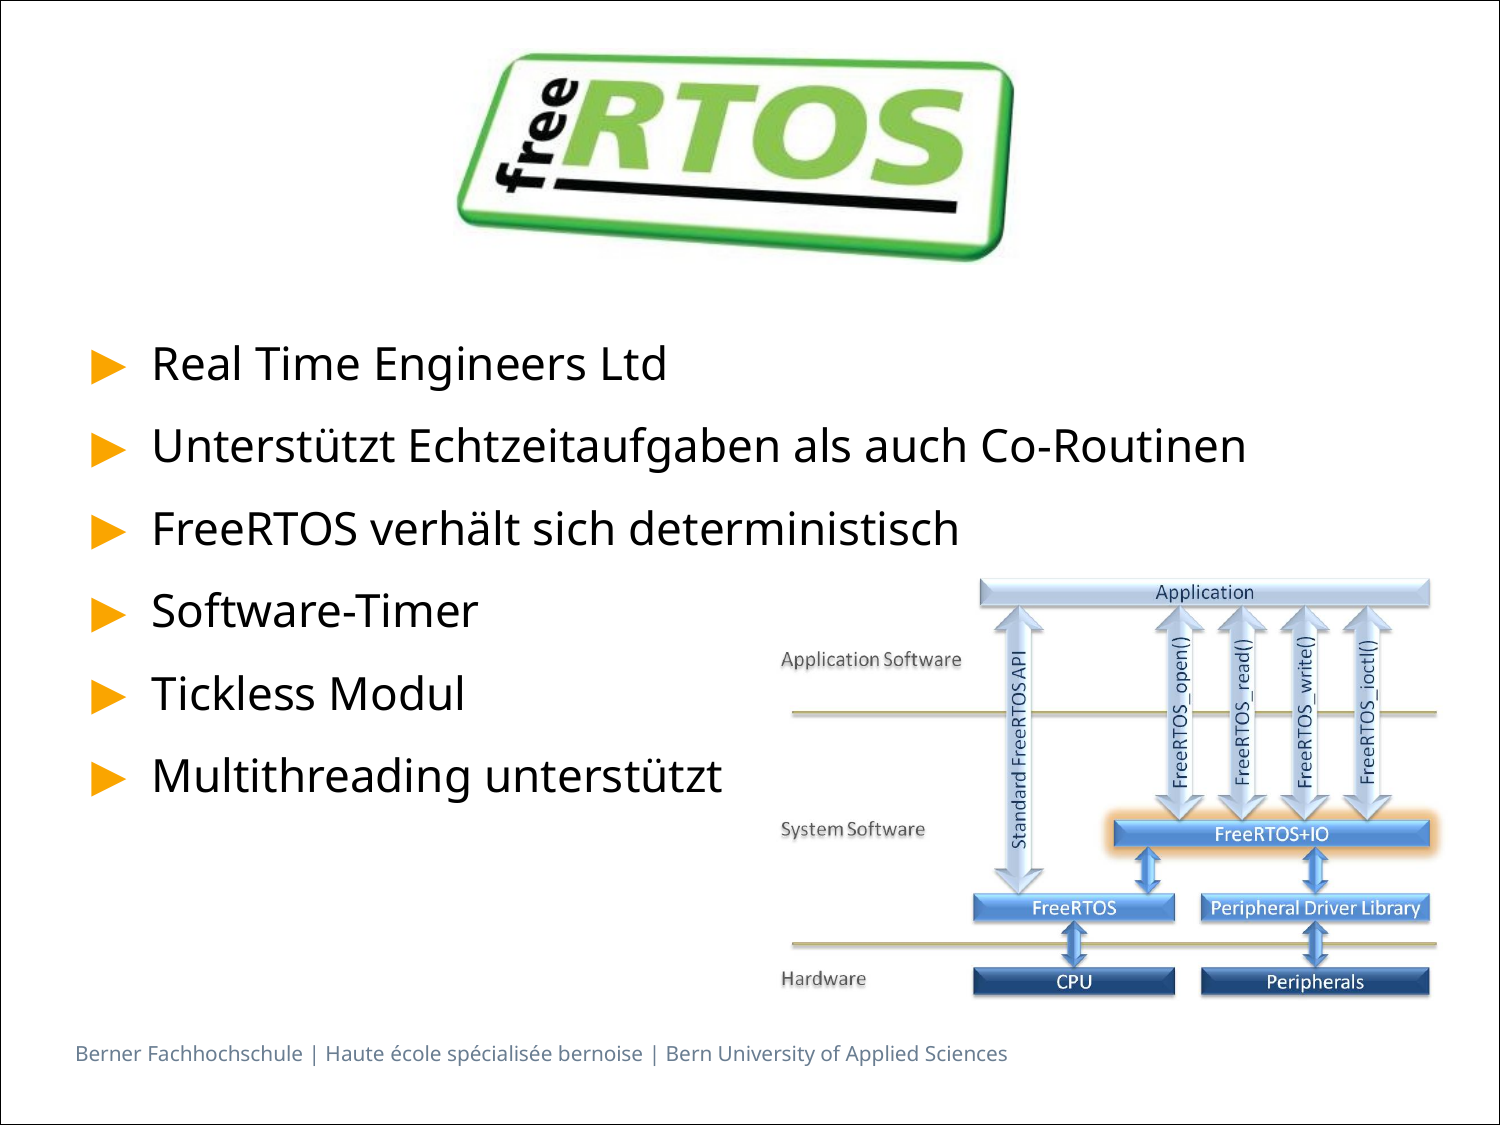

# Real Time Engineers Ltd
Unterstützt Echtzeitaufgaben als auch Co-Routinen
FreeRTOS verhält sich deterministisch
Software-Timer
Tickless Modul
Multithreading unterstützt